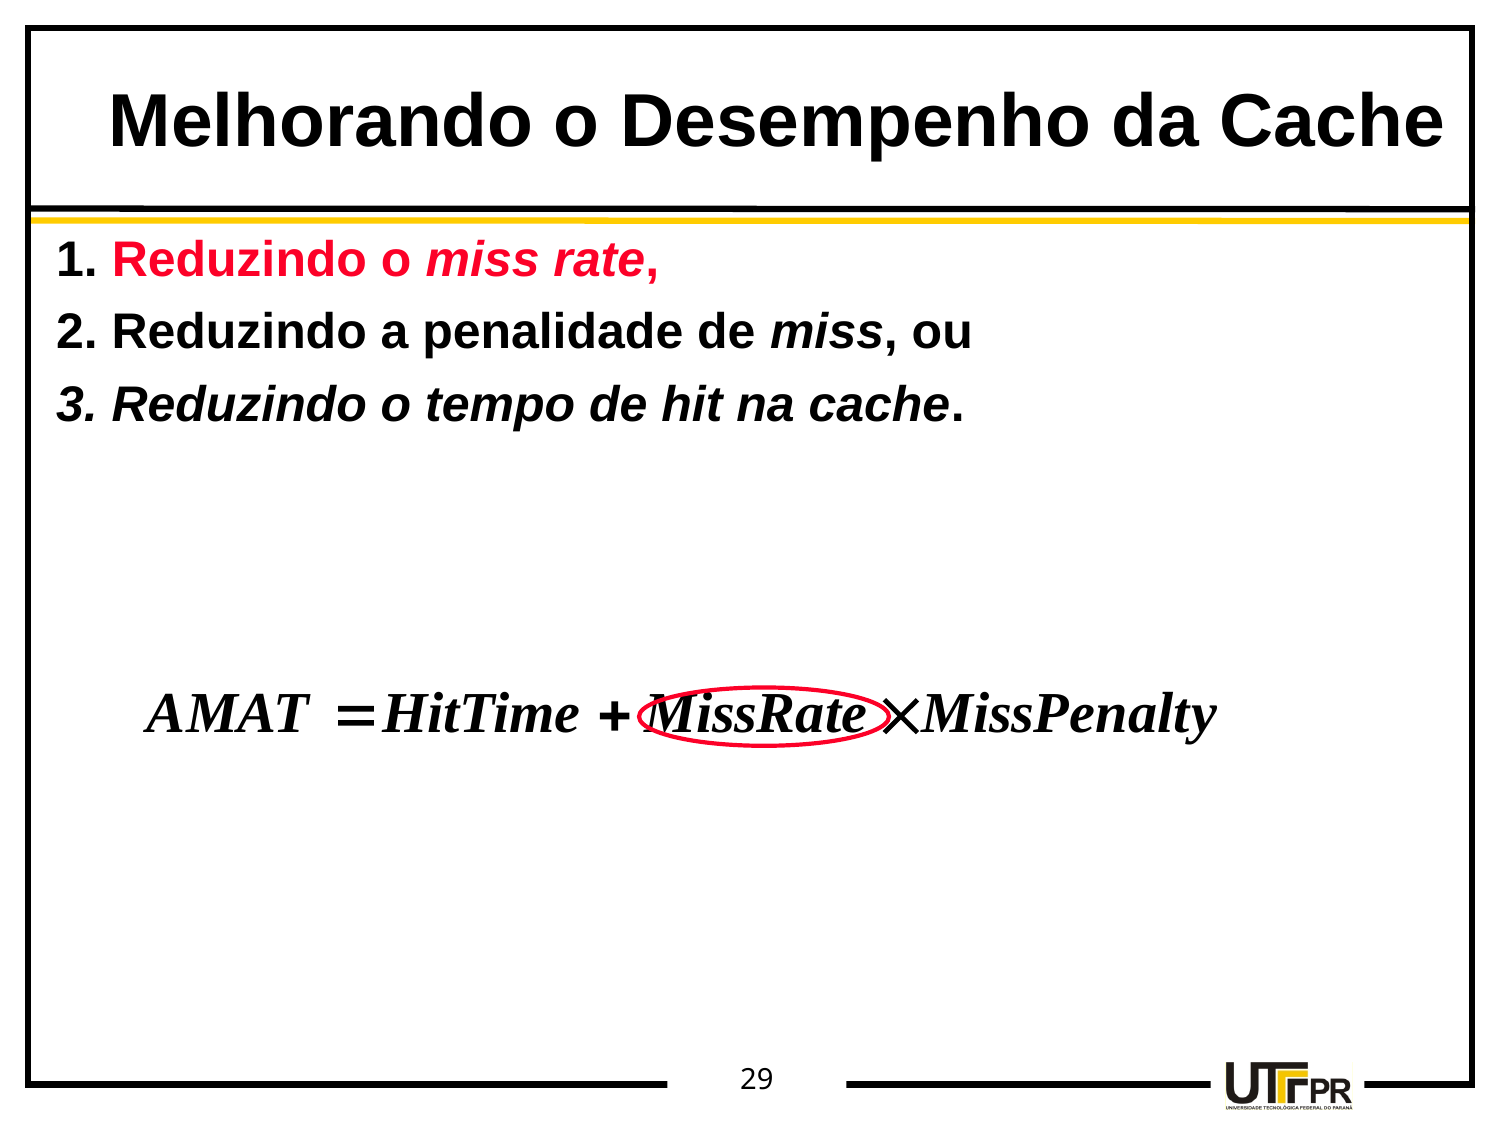

# Melhorando o Desempenho da Cache
1. Reduzindo o miss rate,
2. Reduzindo a penalidade de miss, ou
3. Reduzindo o tempo de hit na cache.